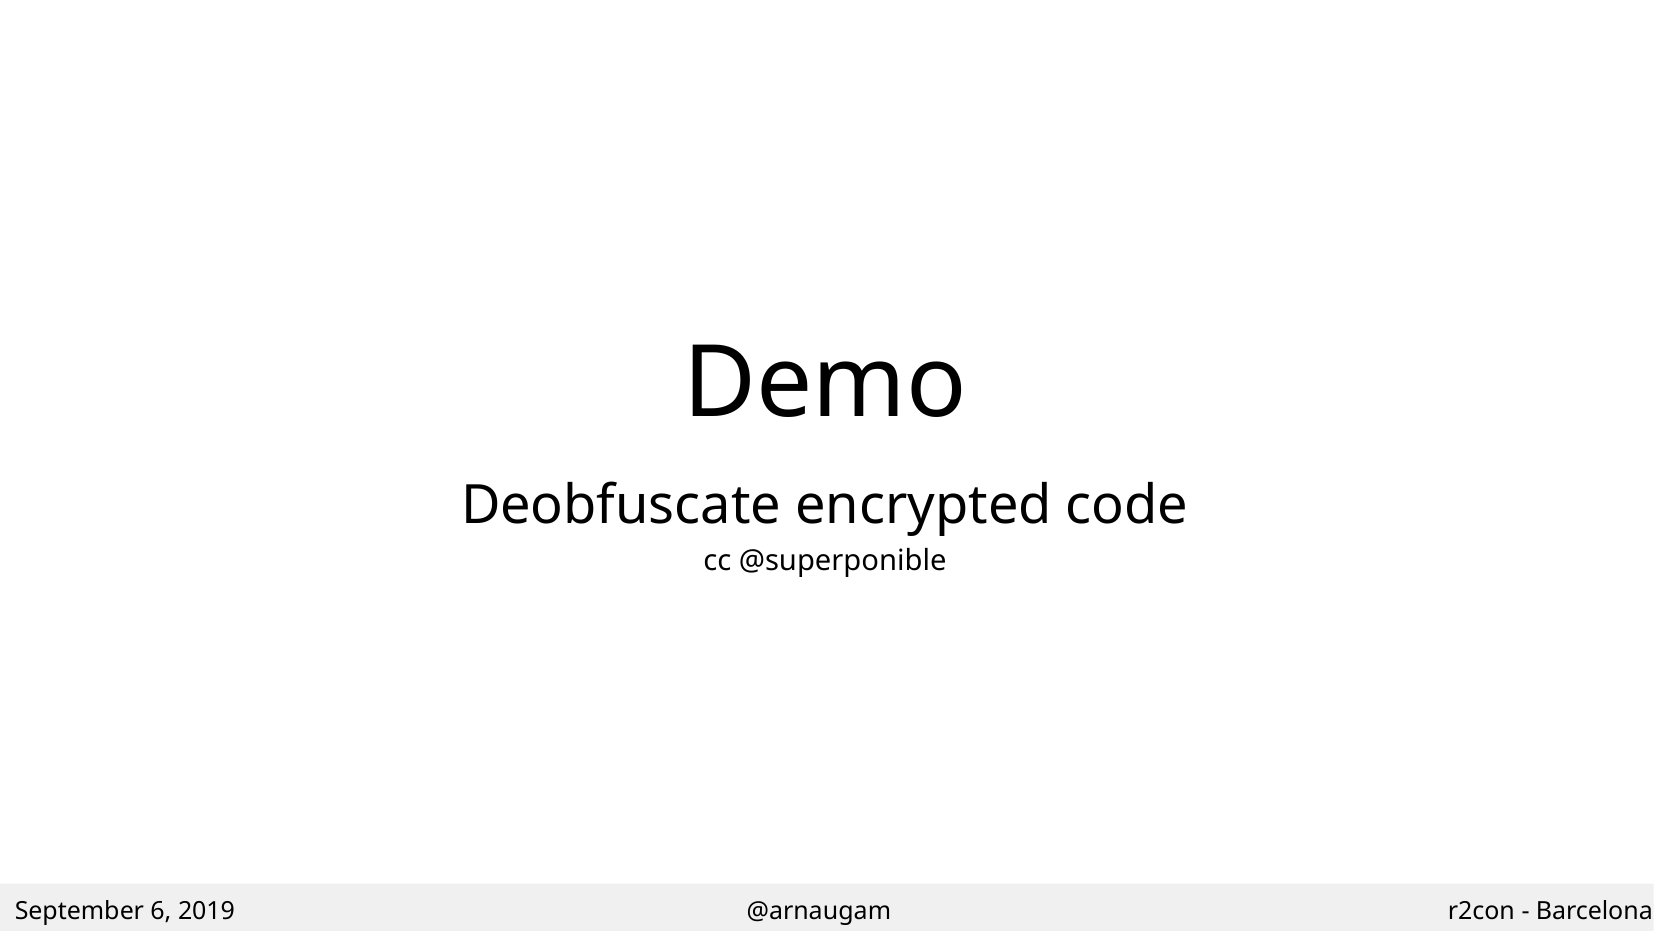

# Demo
Deobfuscate encrypted code
cc @superponible